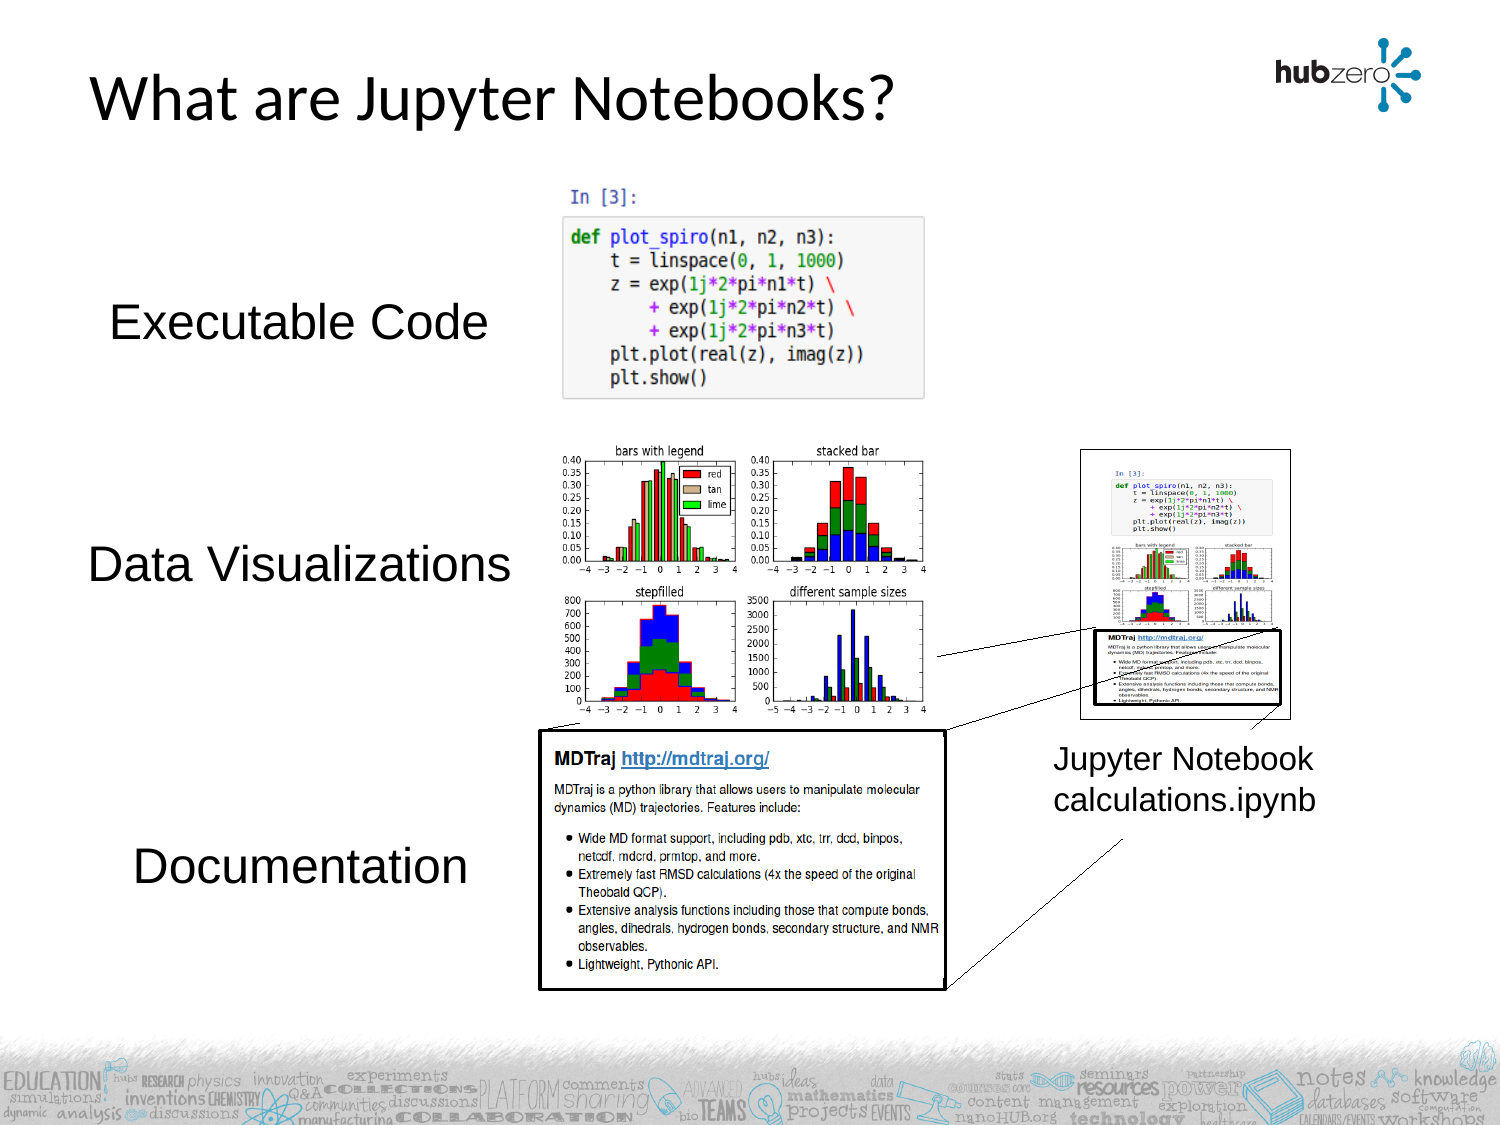

# What are Jupyter Notebooks?
Executable Code
Data Visualizations
Jupyter Notebook
calculations.ipynb
Documentation